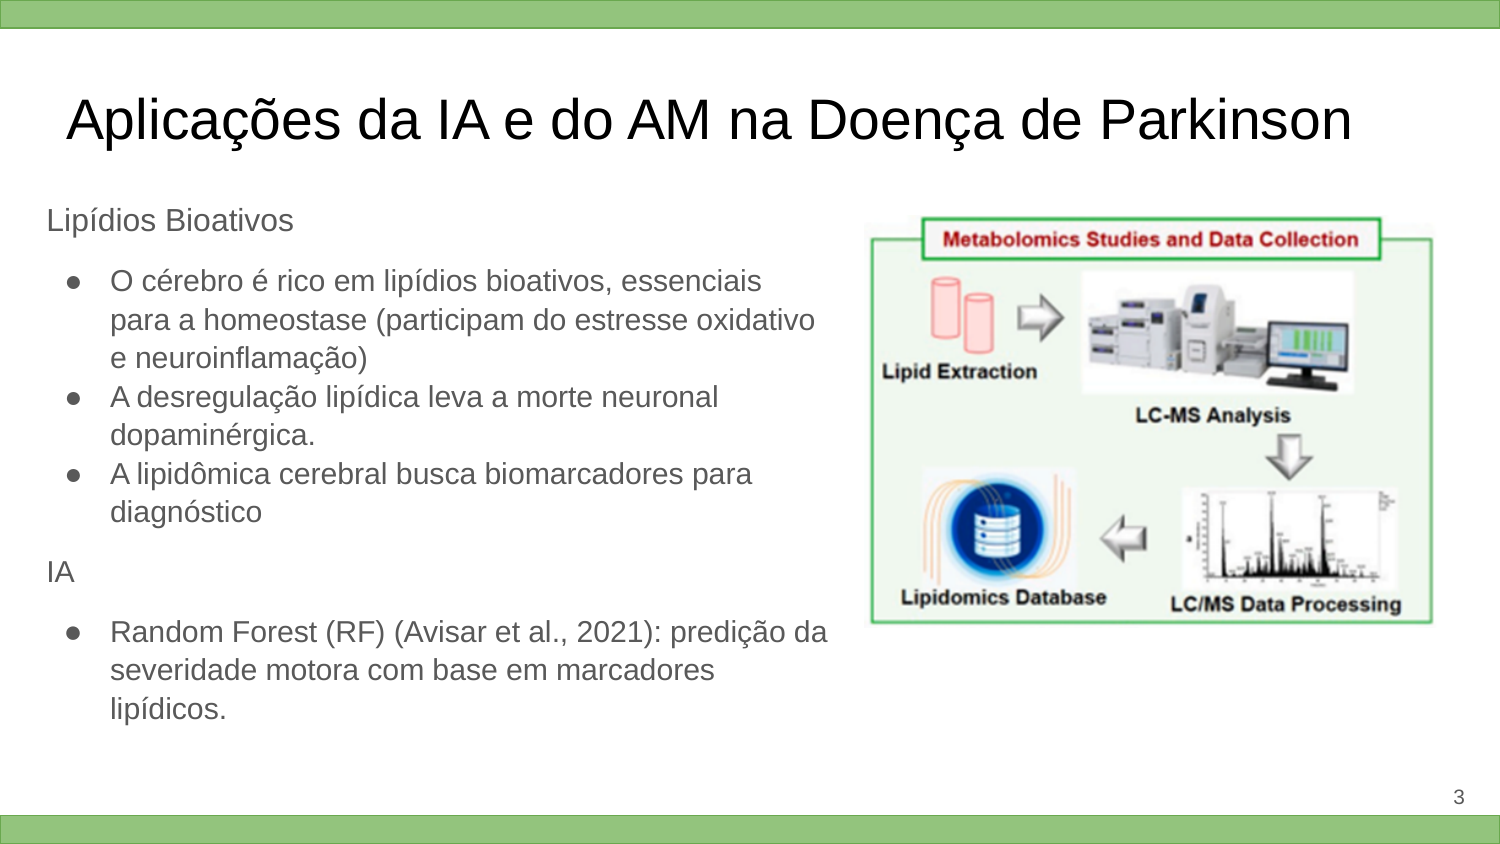

# Aplicações da IA ​​e do AM na Doença de Parkinson
Lipídios Bioativos
O cérebro é rico em lipídios bioativos, essenciais para a homeostase (participam do estresse oxidativo e neuroinflamação)
A desregulação lipídica leva a morte neuronal dopaminérgica.
A lipidômica cerebral busca biomarcadores para diagnóstico
IA
Random Forest (RF) (Avisar et al., 2021): predição da severidade motora com base em marcadores lipídicos.